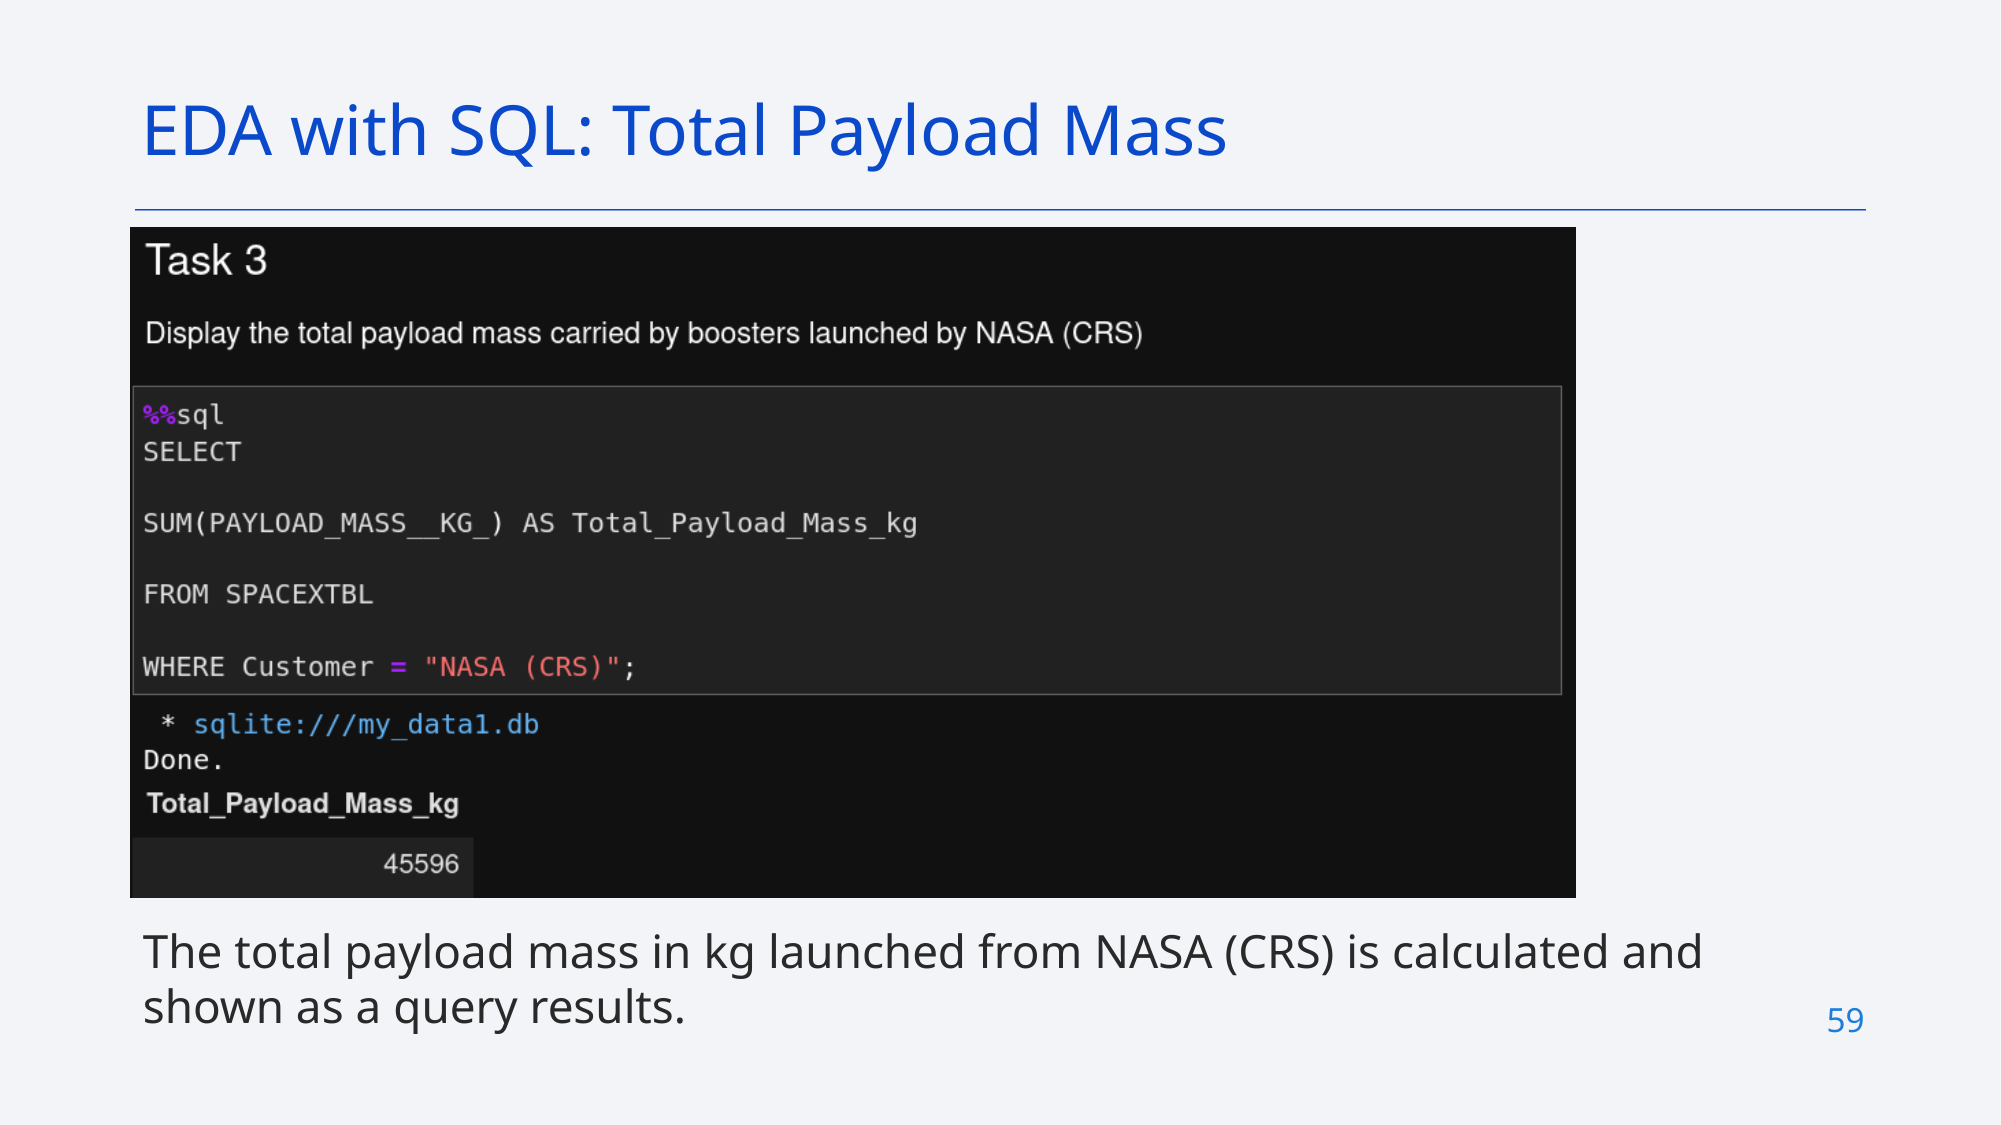

EDA with SQL: Total Payload Mass
# The total payload mass in kg launched from NASA (CRS) is calculated and shown as a query results.
59